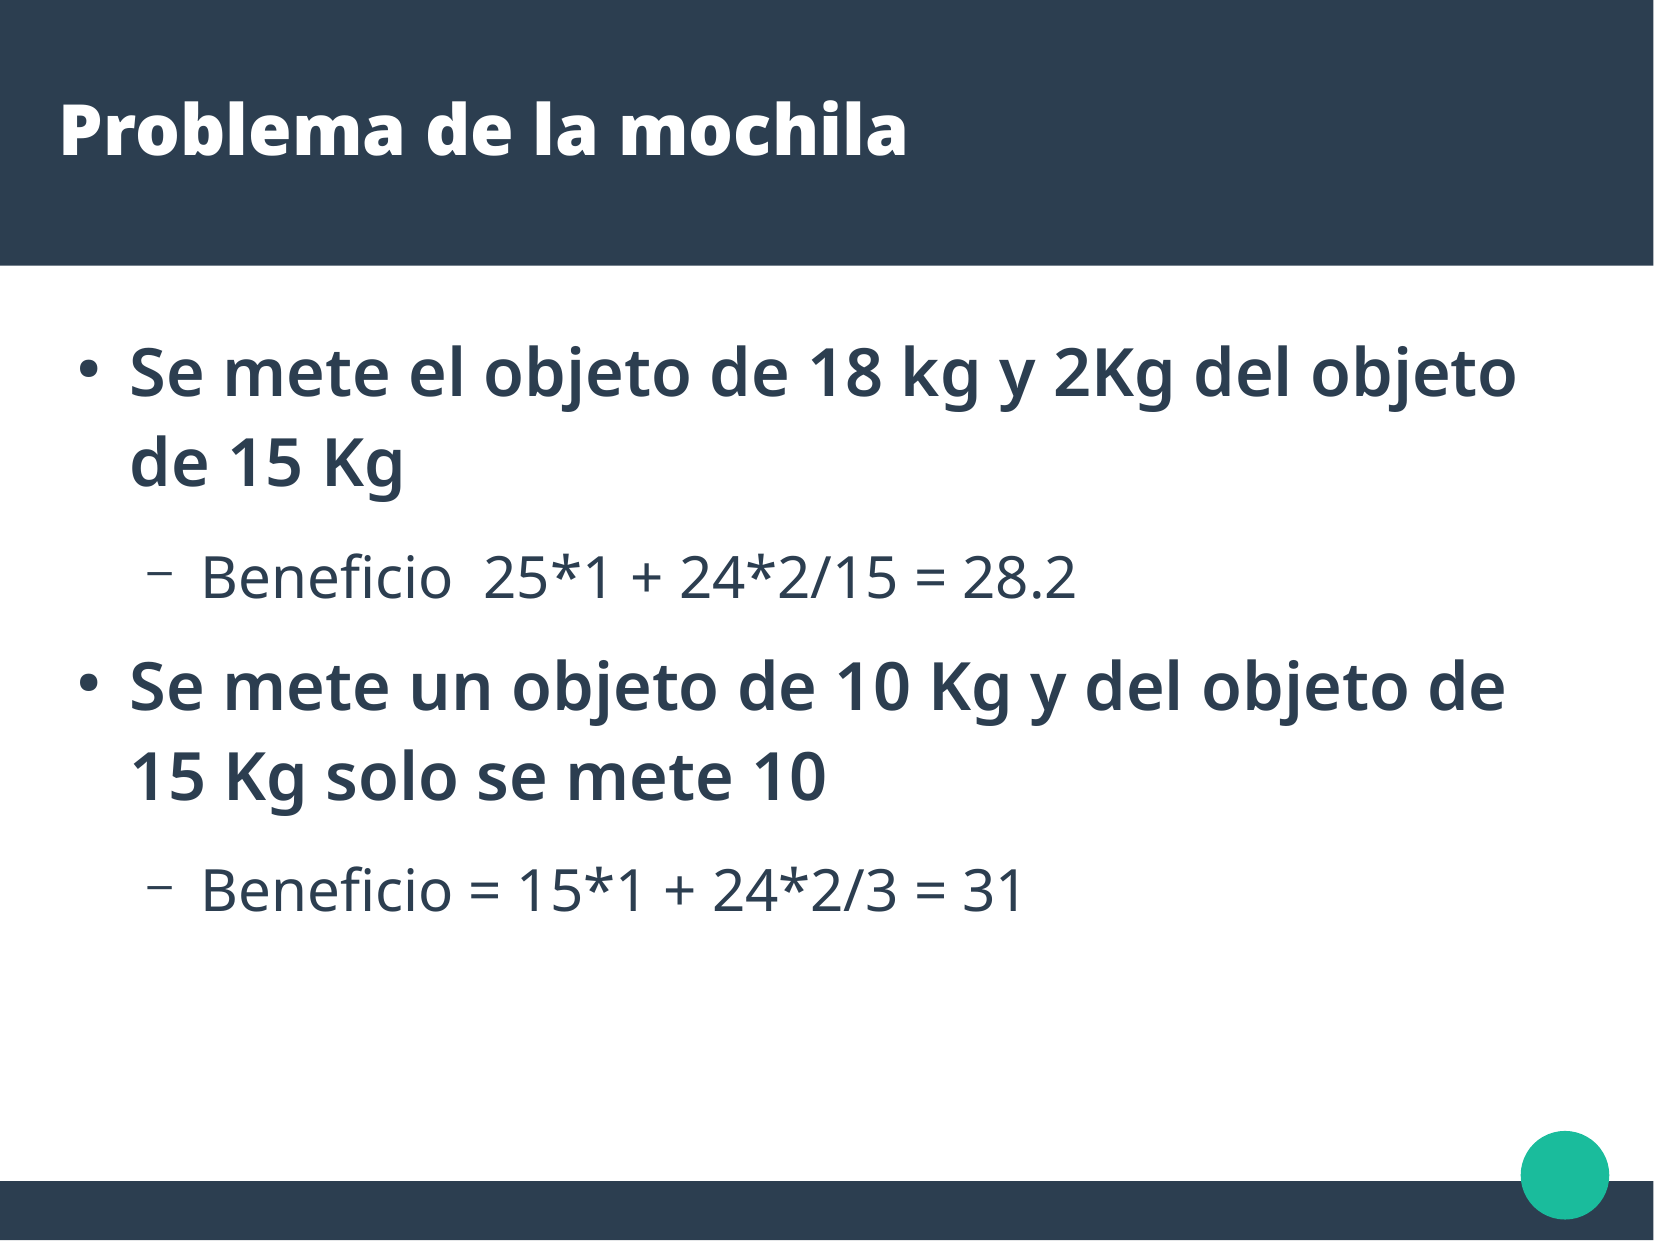

# Problema de la mochila
Se mete el objeto de 18 kg y 2Kg del objeto de 15 Kg
Beneficio 25*1 + 24*2/15 = 28.2
Se mete un objeto de 10 Kg y del objeto de 15 Kg solo se mete 10
Beneficio = 15*1 + 24*2/3 = 31